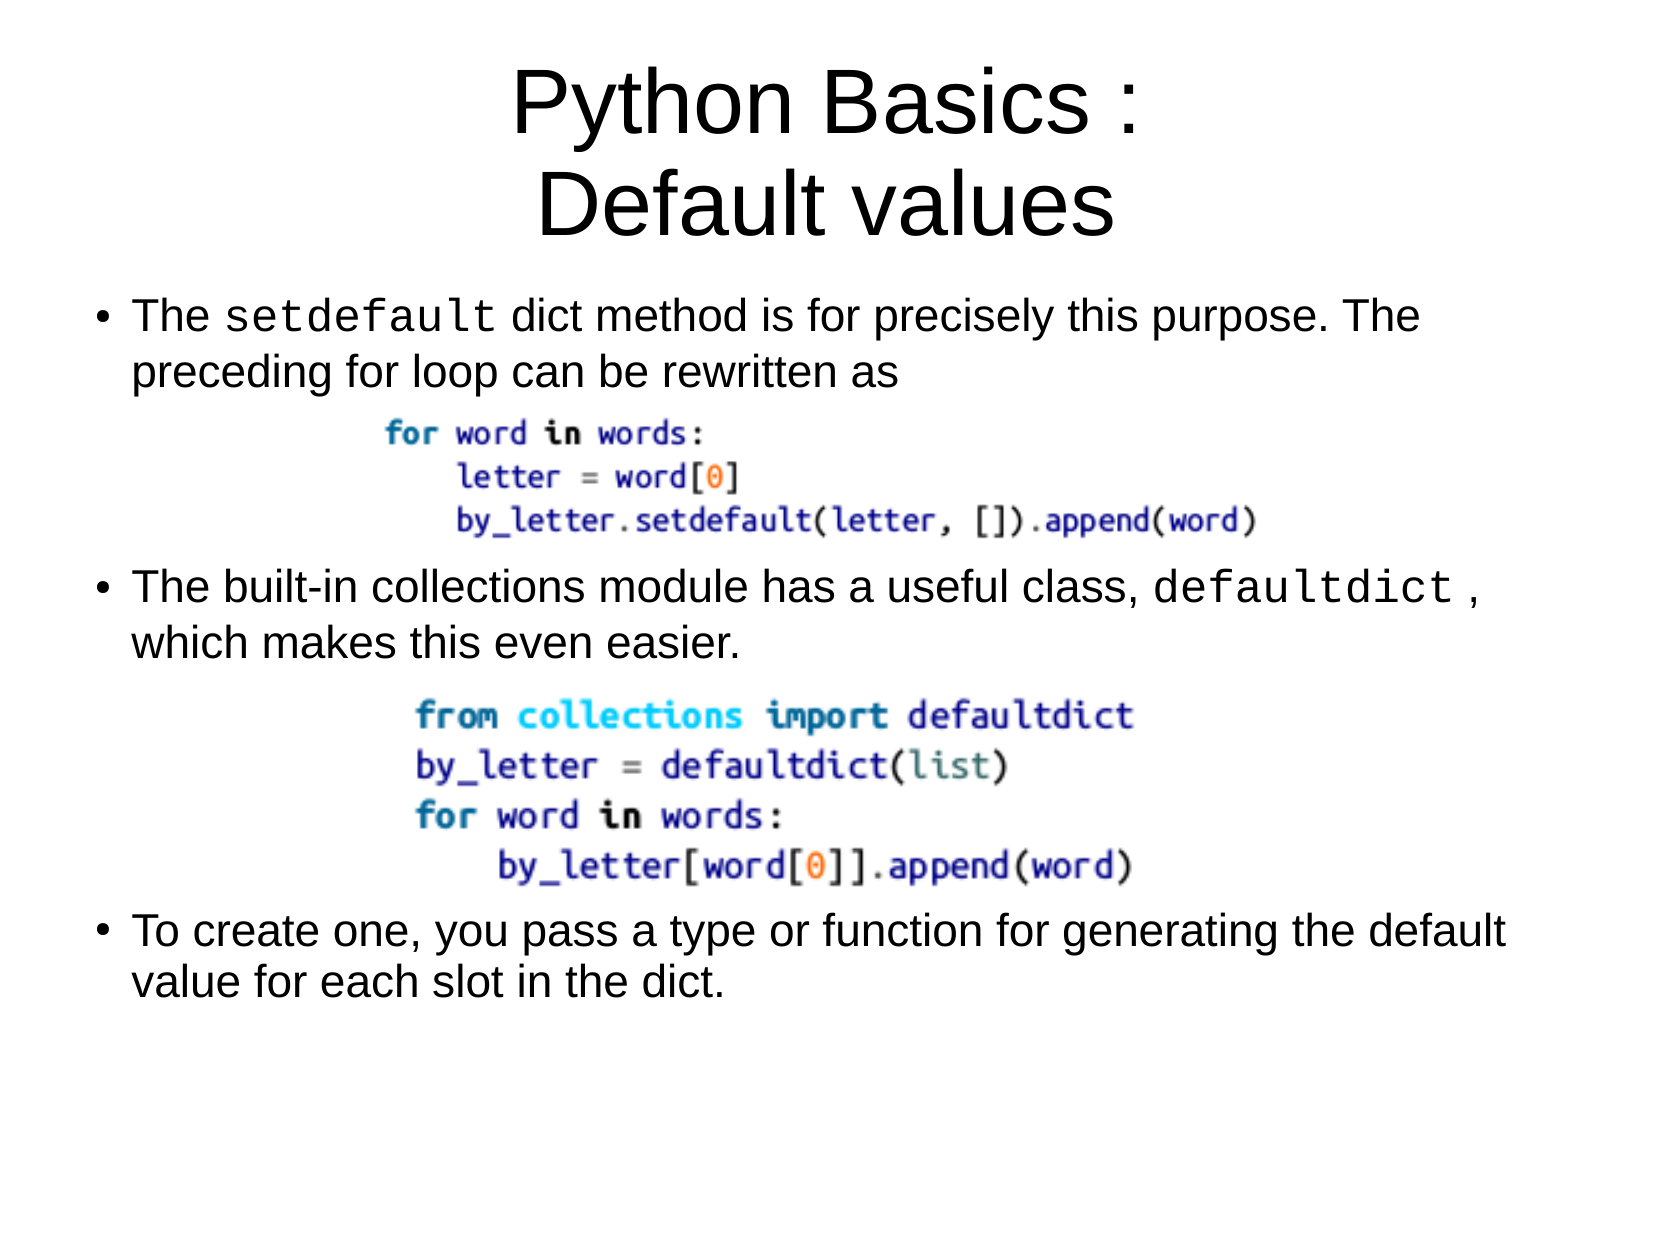

# Python Basics : Default values
The setdefault dict method is for precisely this purpose. The preceding for loop can be rewritten as
The built-in collections module has a useful class, defaultdict , which makes this even easier.
To create one, you pass a type or function for generating the default value for each slot in the dict.